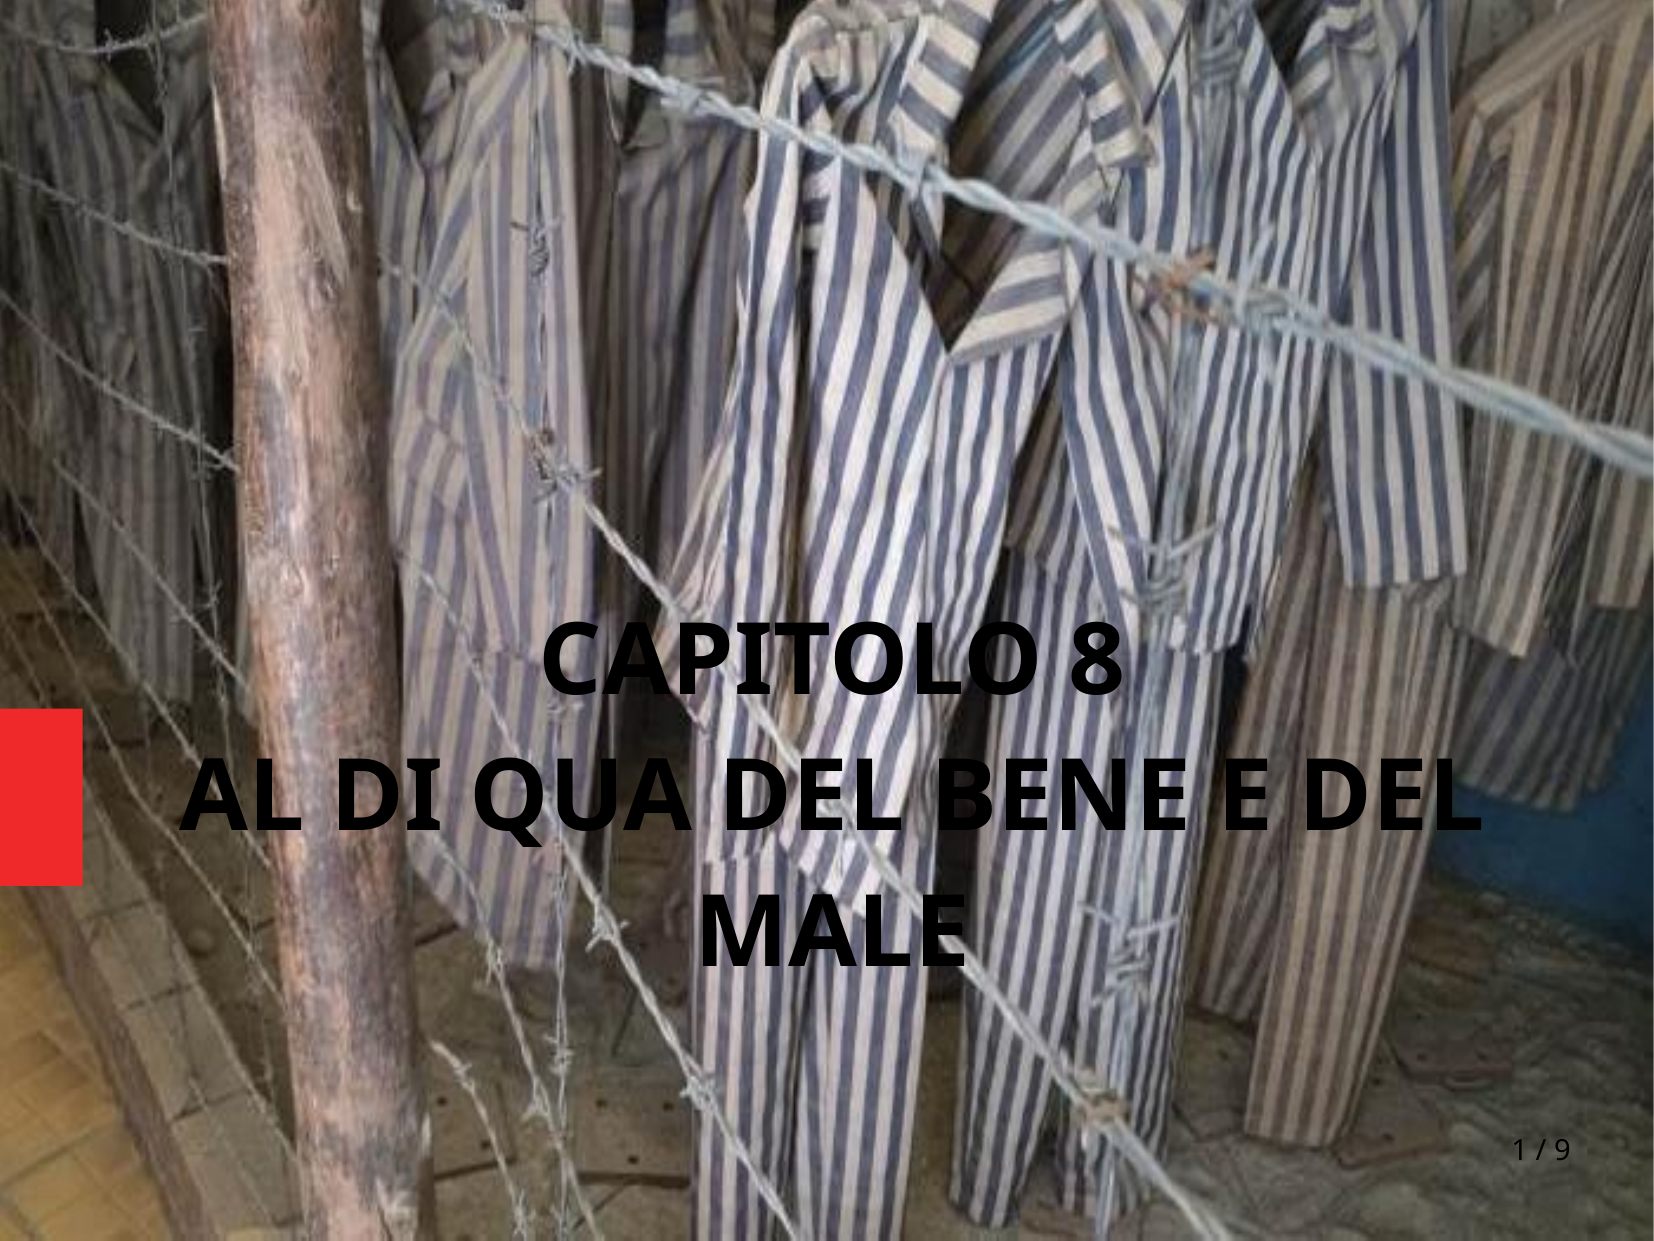

# CAPITOLO 8 AL DI QUA DEL BENE E DEL MALE
1